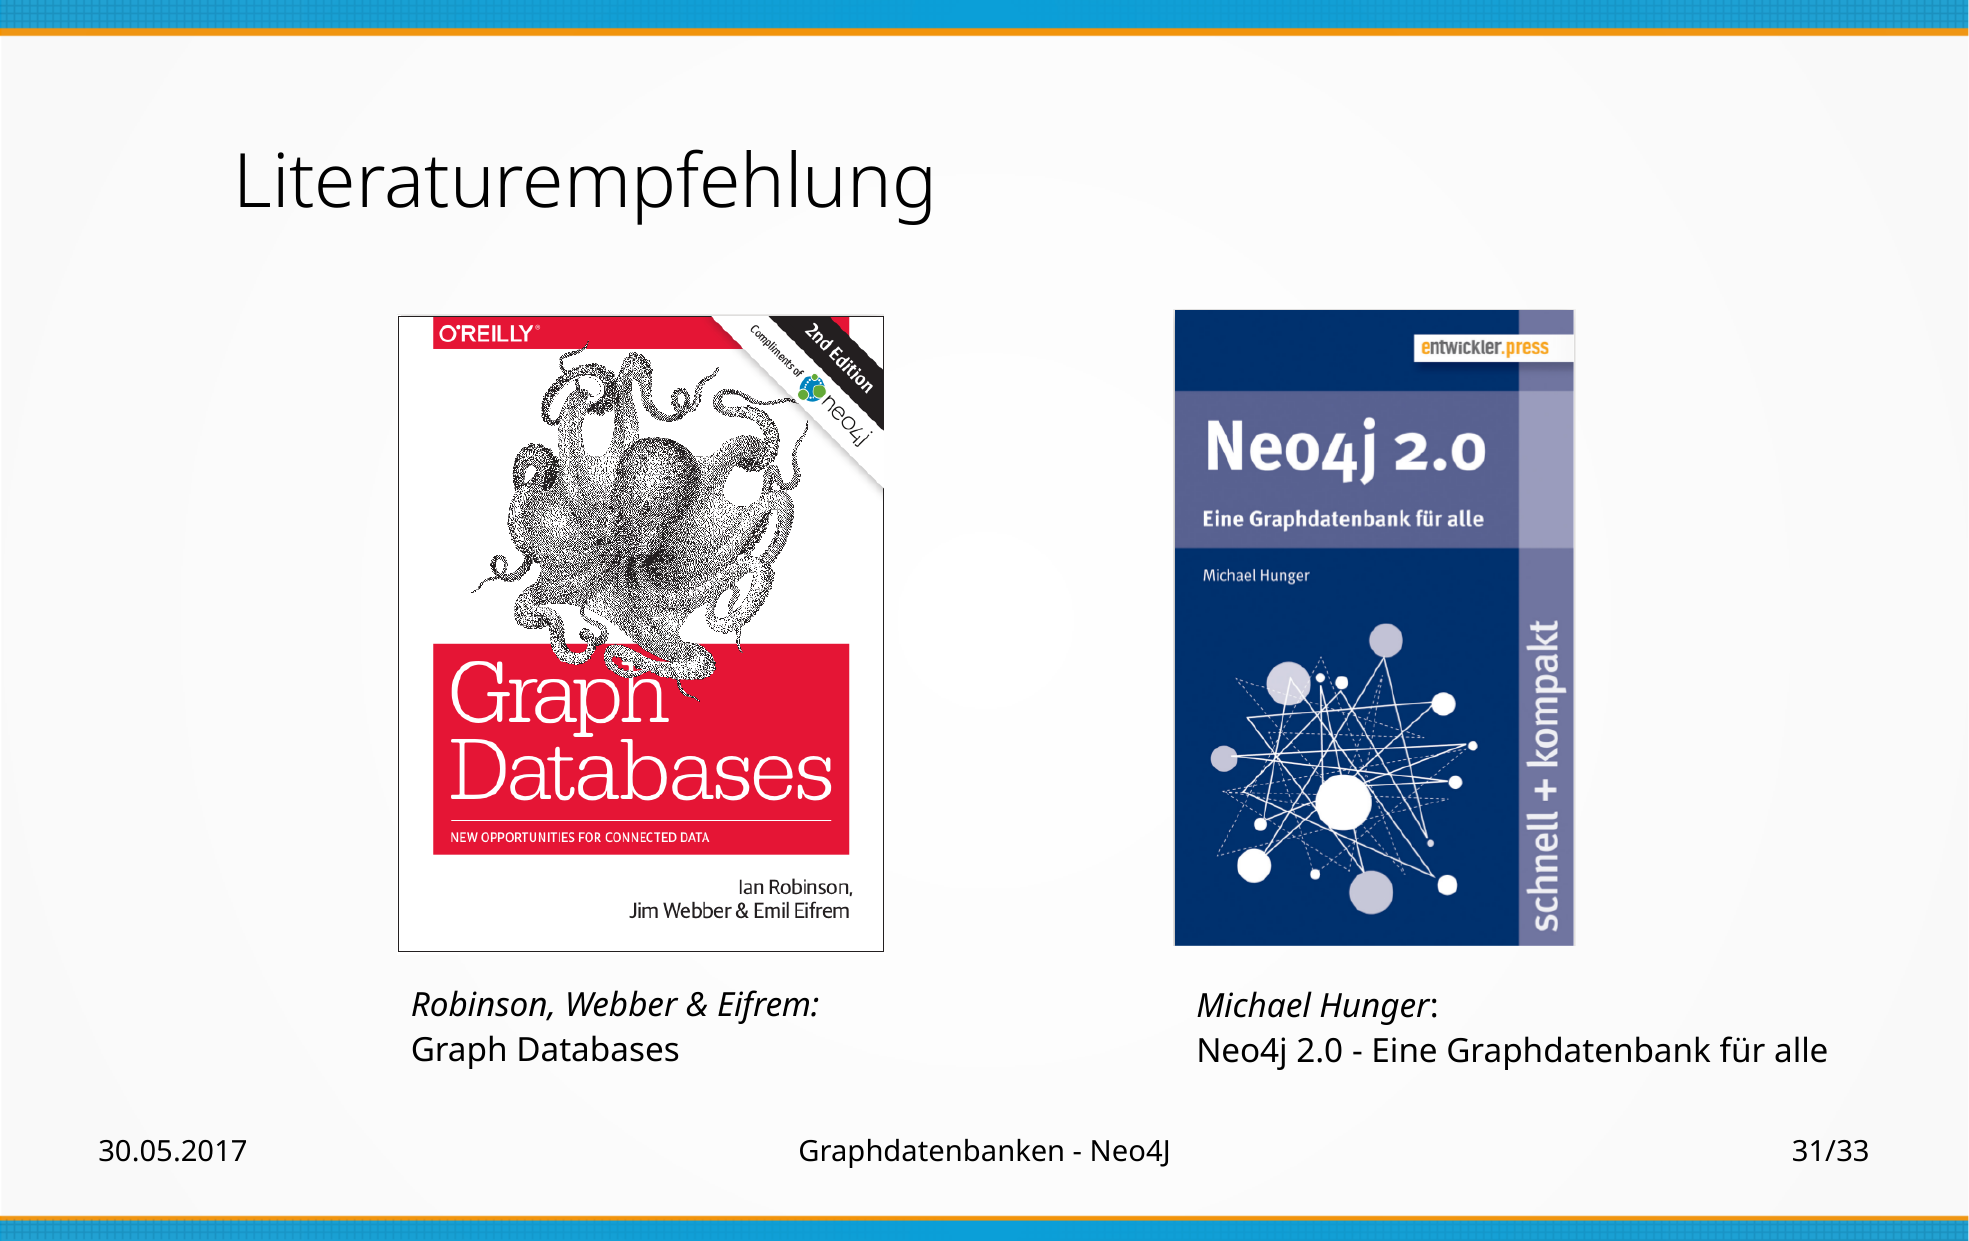

# Literaturempfehlung
Michael Hunger:
Neo4j 2.0 - Eine Graphdatenbank für alle
Robinson, Webber & Eifrem:
Graph Databases
30.05.2017
Graphdatenbanken - Neo4J
31